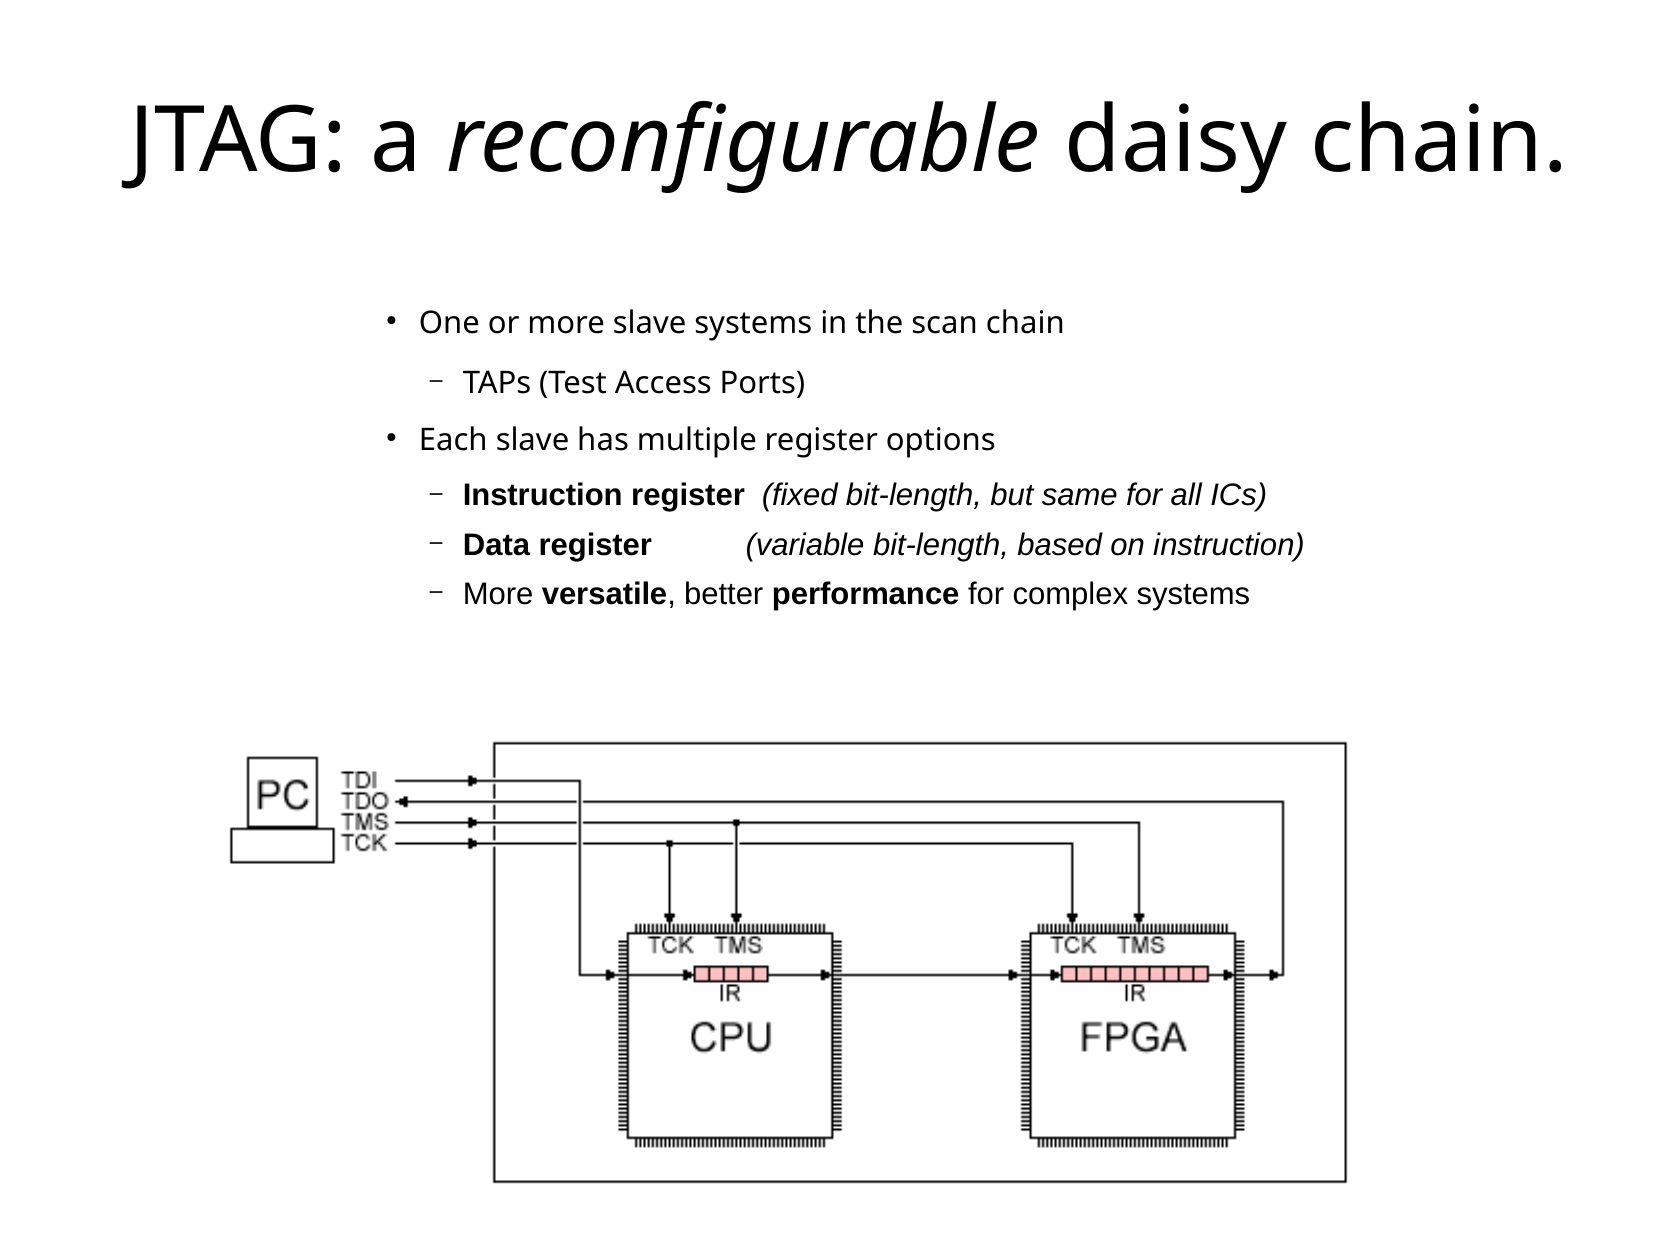

# JTAG: a reconfigurable daisy chain.
One or more slave systems in the scan chain
TAPs (Test Access Ports)
Each slave has multiple register options
Instruction register (fixed bit-length, but same for all ICs)
Data register (variable bit-length, based on instruction)
More versatile, better performance for complex systems